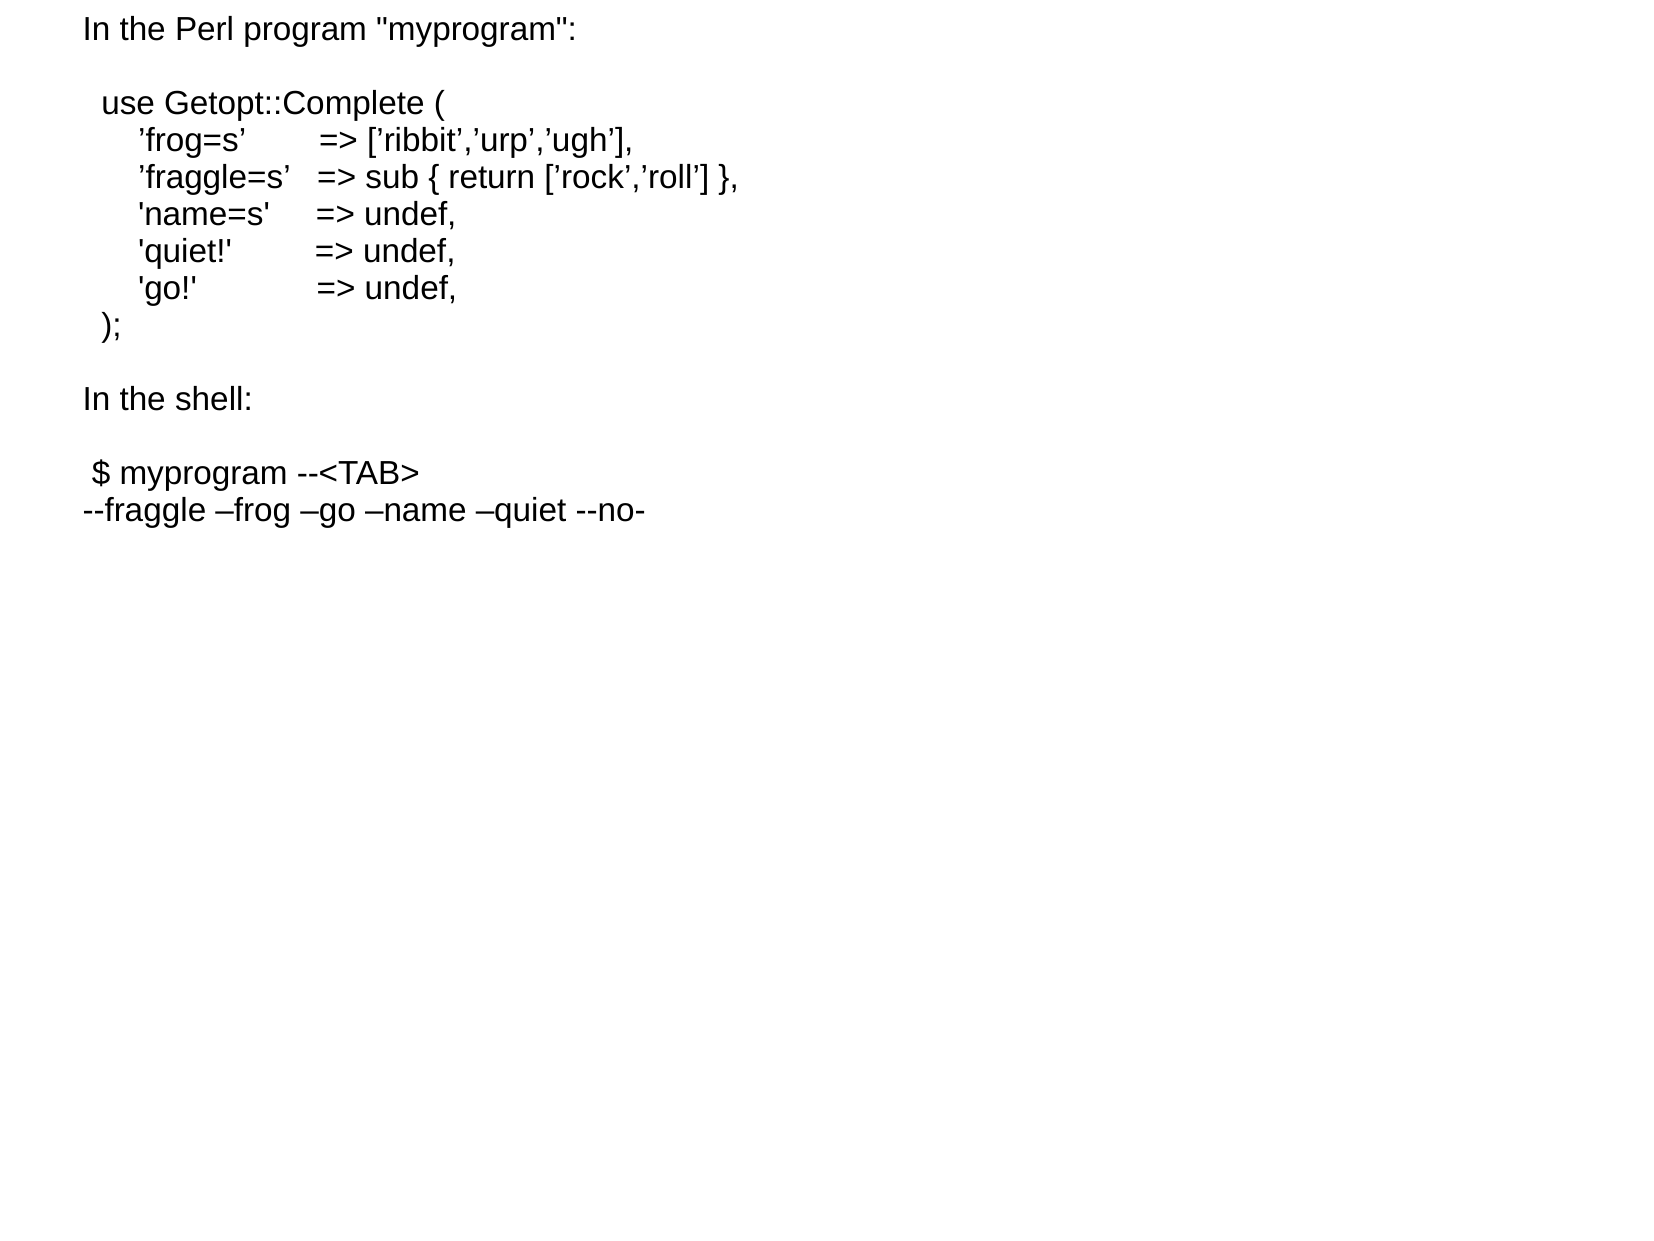

# In the Perl program "myprogram":
 use Getopt::Complete (
 ’frog=s’ => [’ribbit’,’urp’,’ugh’],
 ’fraggle=s’ => sub { return [’rock’,’roll’] },
 'name=s' => undef,
 'quiet!' => undef,
 'go!' => undef,
 );
In the shell:
 $ myprogram --<TAB>
--fraggle –frog –go –name –quiet --no-